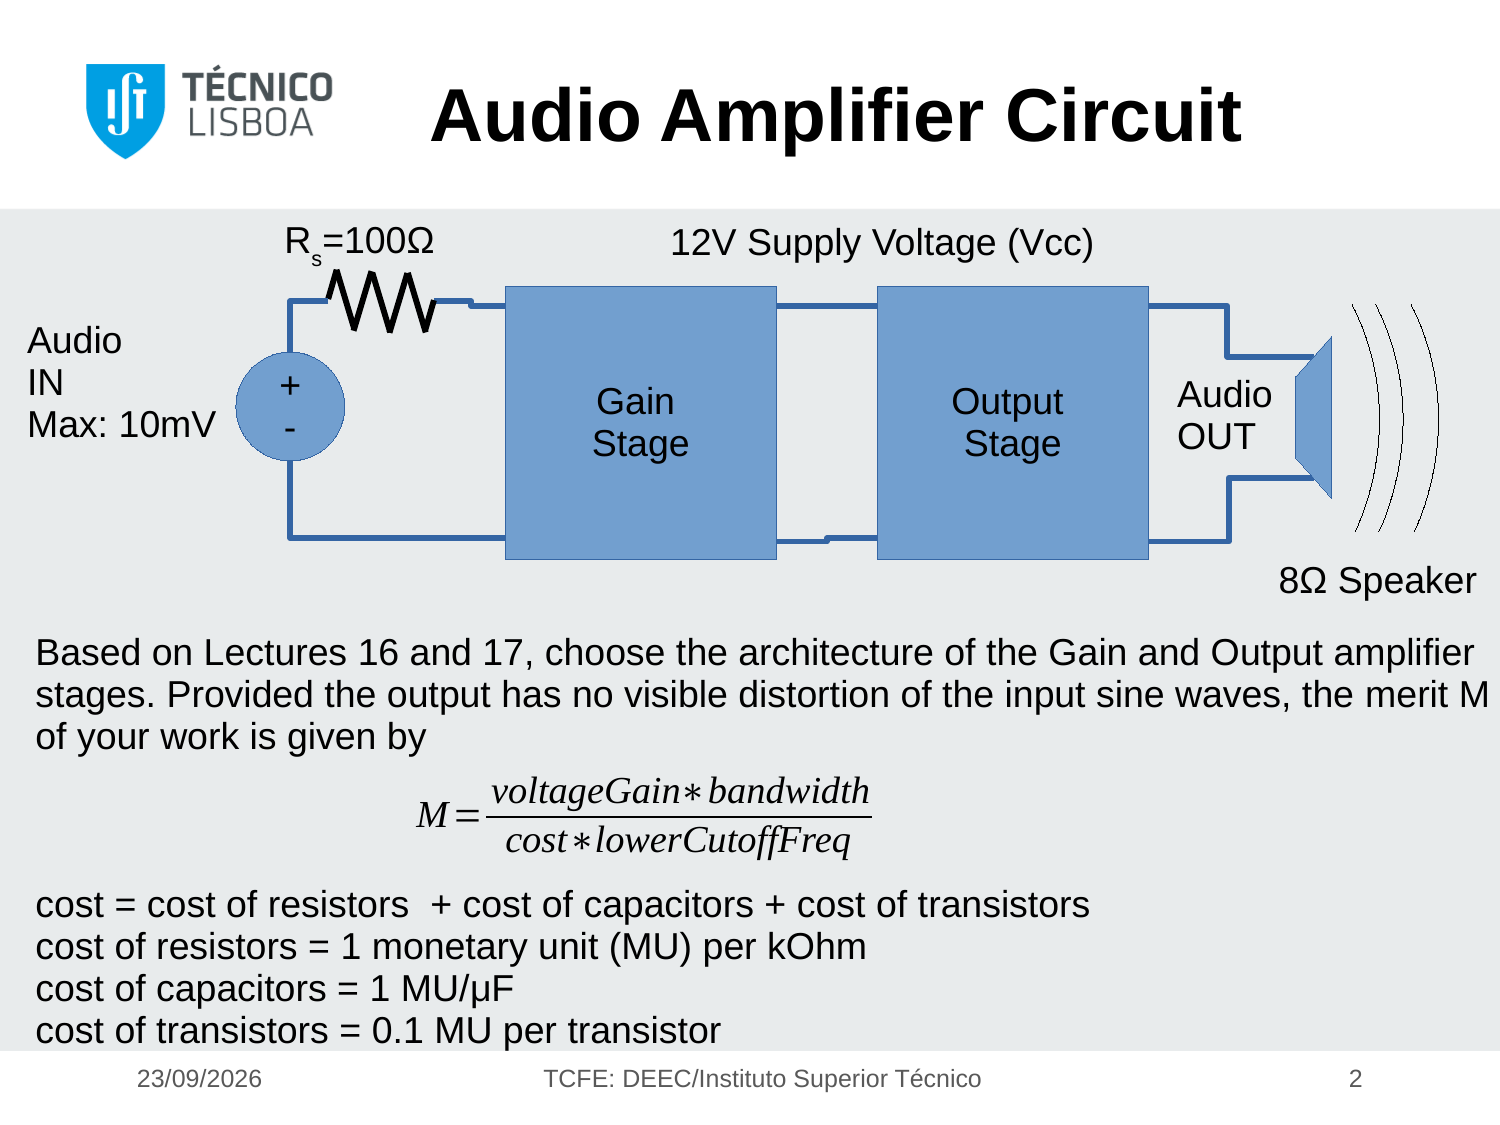

# Audio Amplifier Circuit
Rs=100Ω
12V Supply Voltage (Vcc)
Gain
Stage
Output
Stage
Audio
IN
Max: 10mV
+
-
Audio
OUT
8Ω Speaker
Based on Lectures 16 and 17, choose the architecture of the Gain and Output amplifier
stages. Provided the output has no visible distortion of the input sine waves, the merit M
of your work is given by
cost = cost of resistors + cost of capacitors + cost of transistors
cost of resistors = 1 monetary unit (MU) per kOhm
cost of capacitors = 1 MU/μF
cost of transistors = 0.1 MU per transistor
bla
2